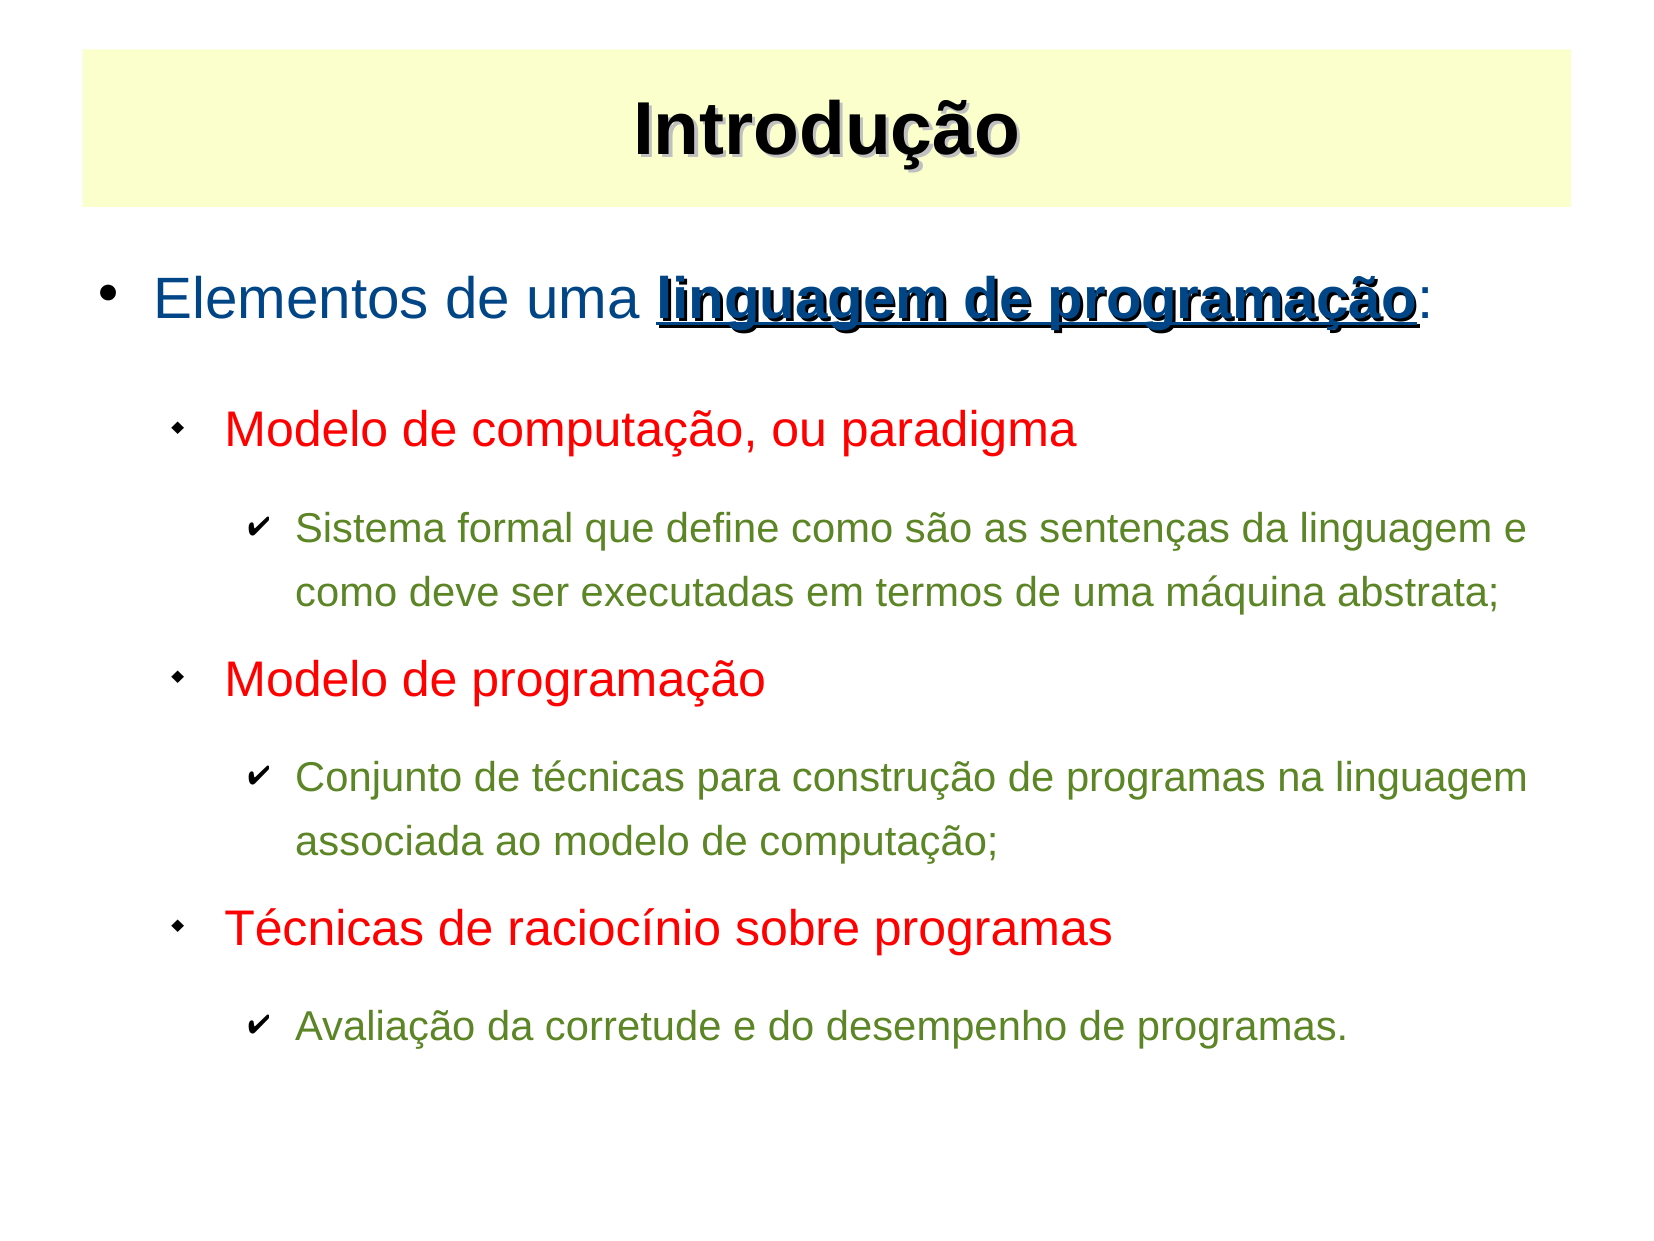

# Introdução
Elementos de uma linguagem de programação:
Modelo de computação, ou paradigma
Sistema formal que define como são as sentenças da linguagem e como deve ser executadas em termos de uma máquina abstrata;
Modelo de programação
Conjunto de técnicas para construção de programas na linguagem associada ao modelo de computação;
Técnicas de raciocínio sobre programas
Avaliação da corretude e do desempenho de programas.